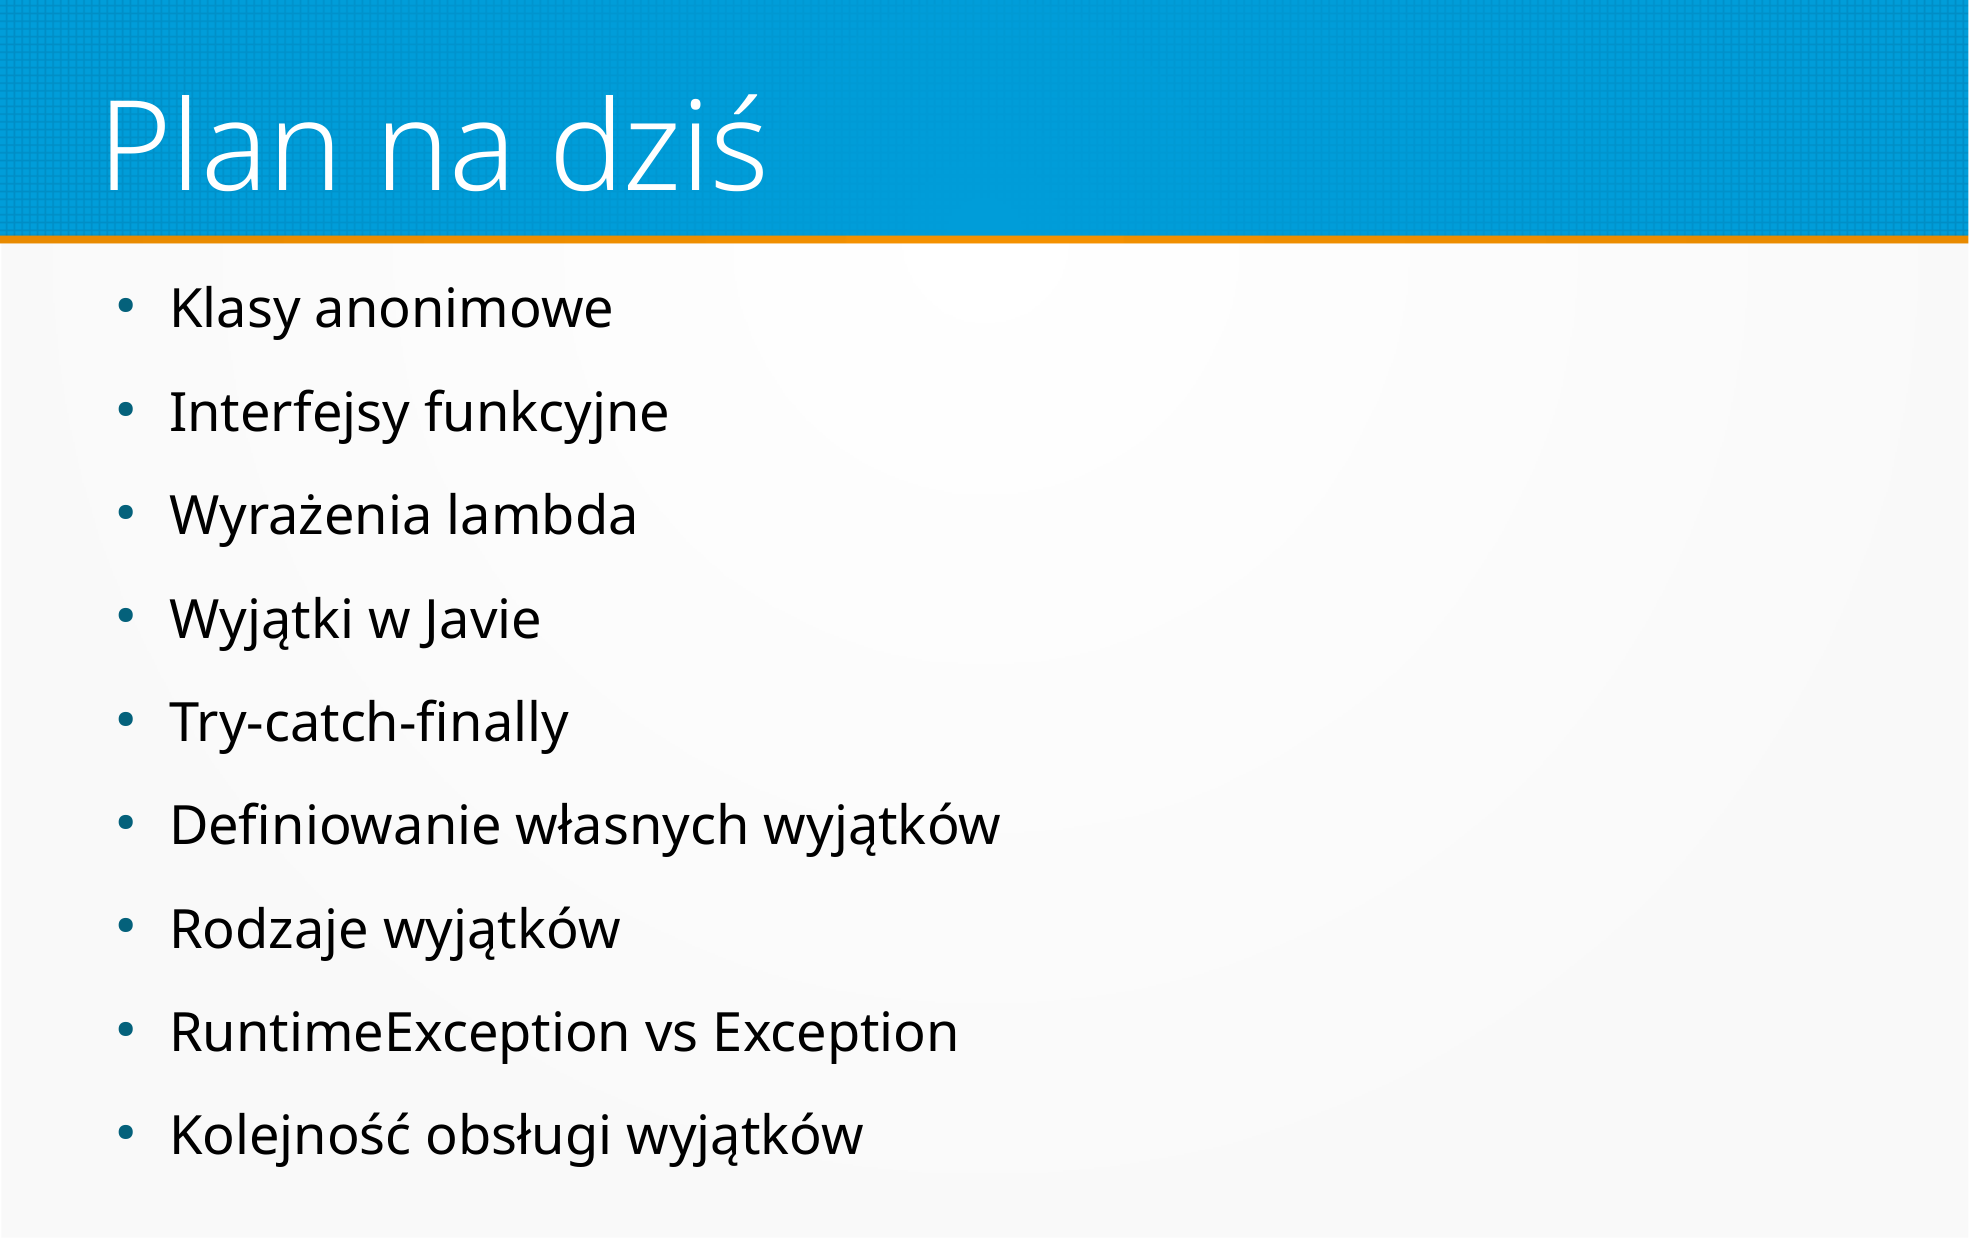

# Plan na dziś
Klasy anonimowe
Interfejsy funkcyjne
Wyrażenia lambda
Wyjątki w Javie
Try-catch-finally
Definiowanie własnych wyjątków
Rodzaje wyjątków
RuntimeException vs Exception
Kolejność obsługi wyjątków